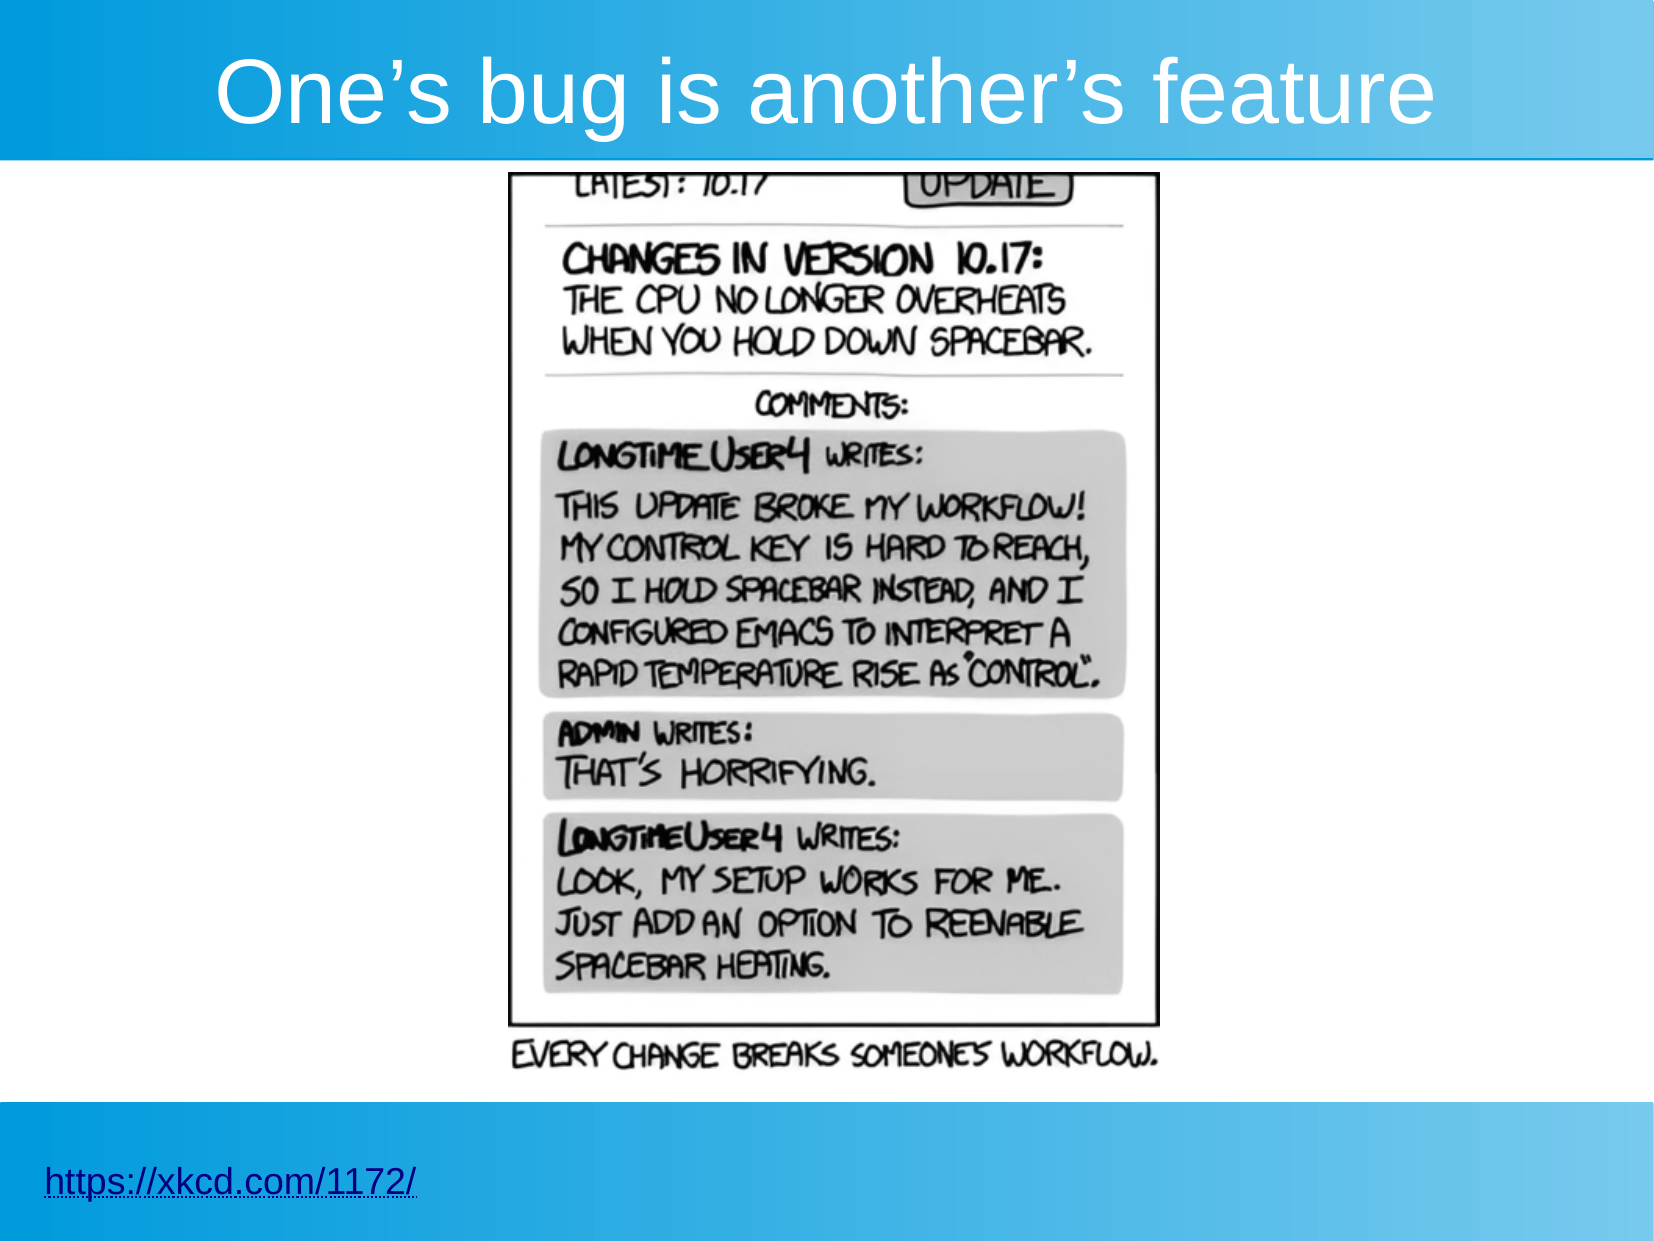

# One’s bug is another’s feature
https://xkcd.com/1172/